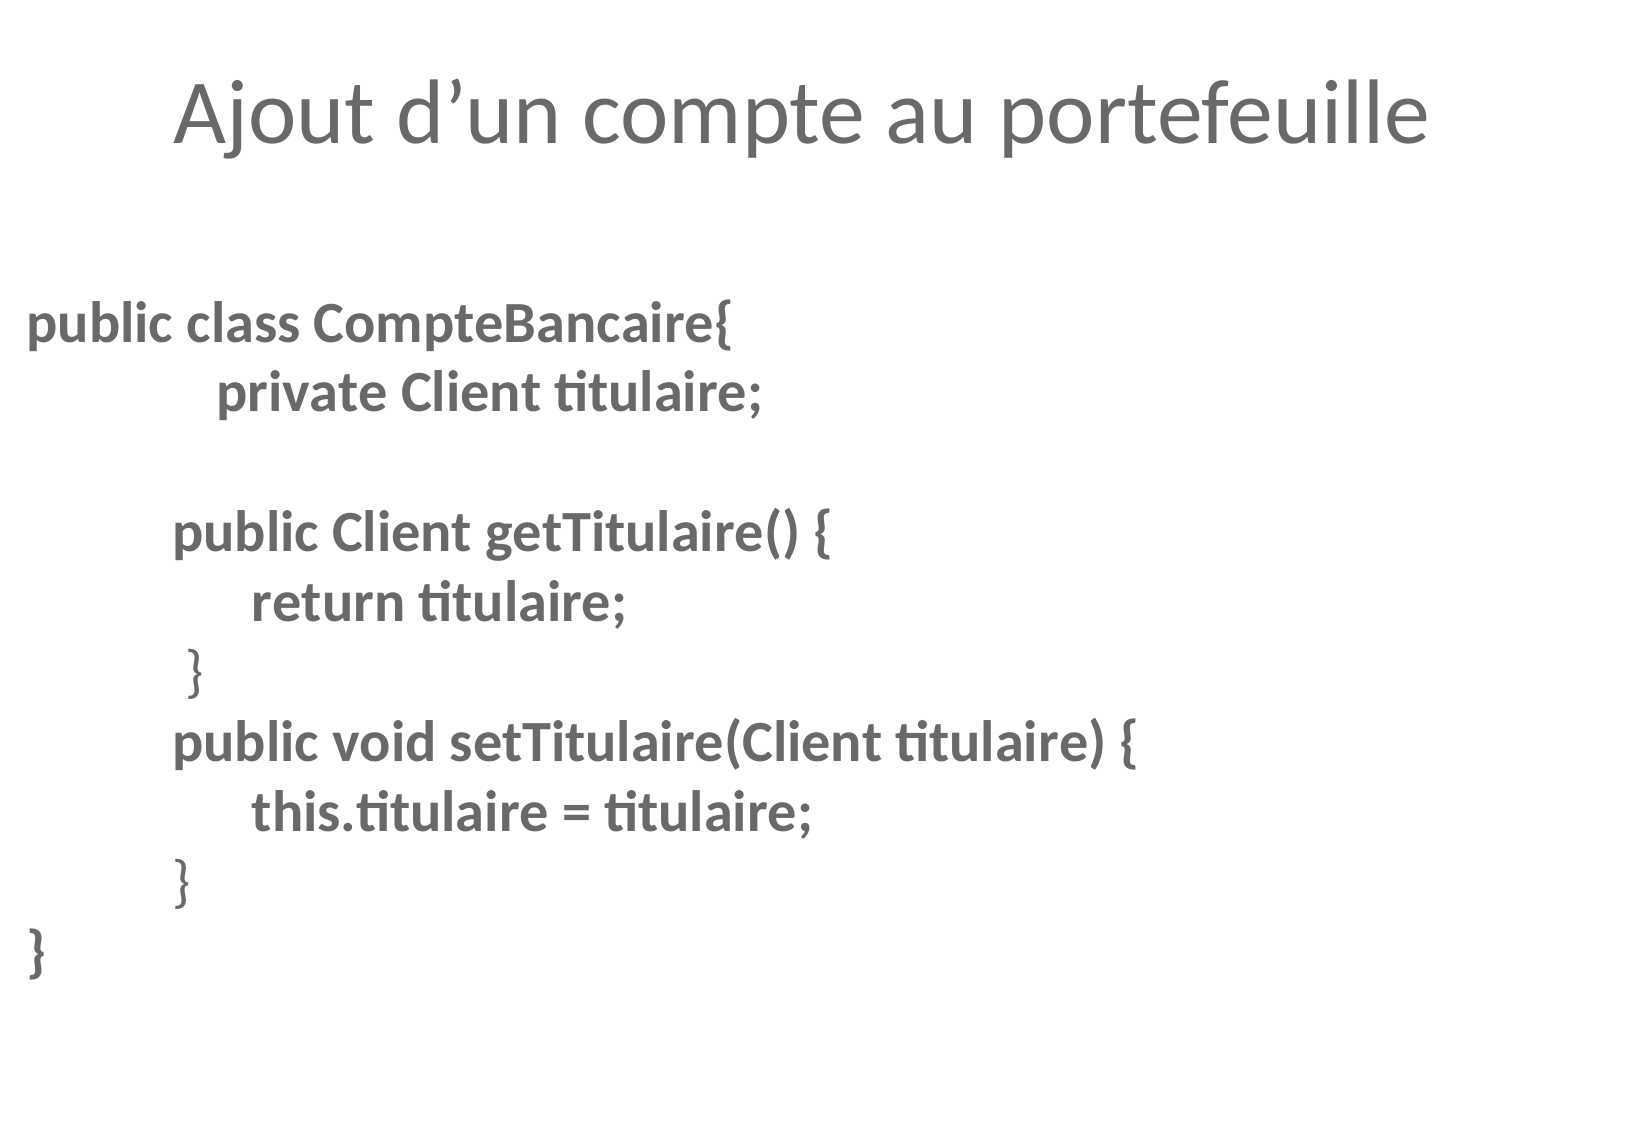

# Ajout d’un compte au portefeuille
public class CompteBancaire{
	 private Client titulaire;
 public Client getTitulaire() {
 return titulaire;
 }
 public void setTitulaire(Client titulaire) {
 this.titulaire = titulaire;
 }
}